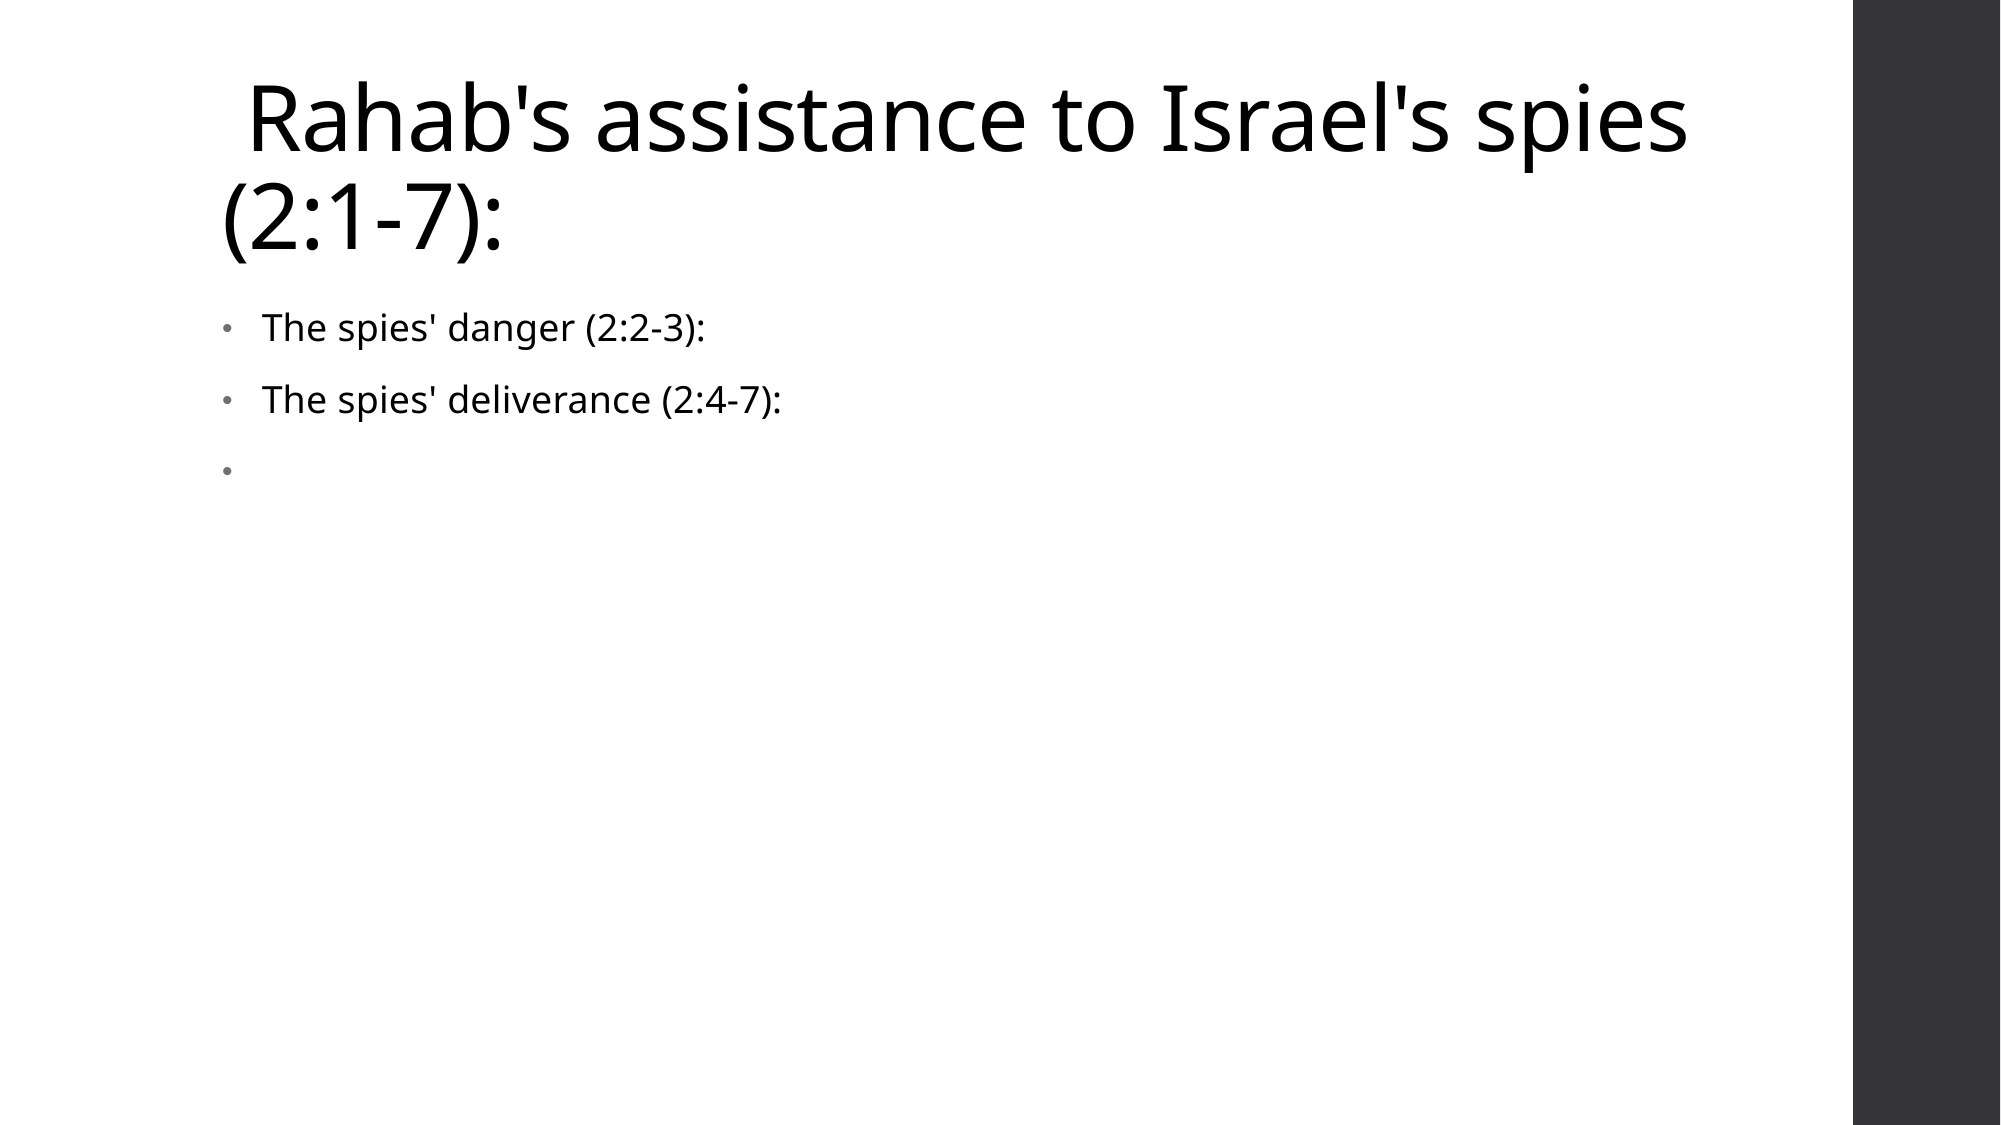

# Rahab's assistance to Israel's spies (2:1-7):
 The spies' danger (2:2-3):
 The spies' deliverance (2:4-7):